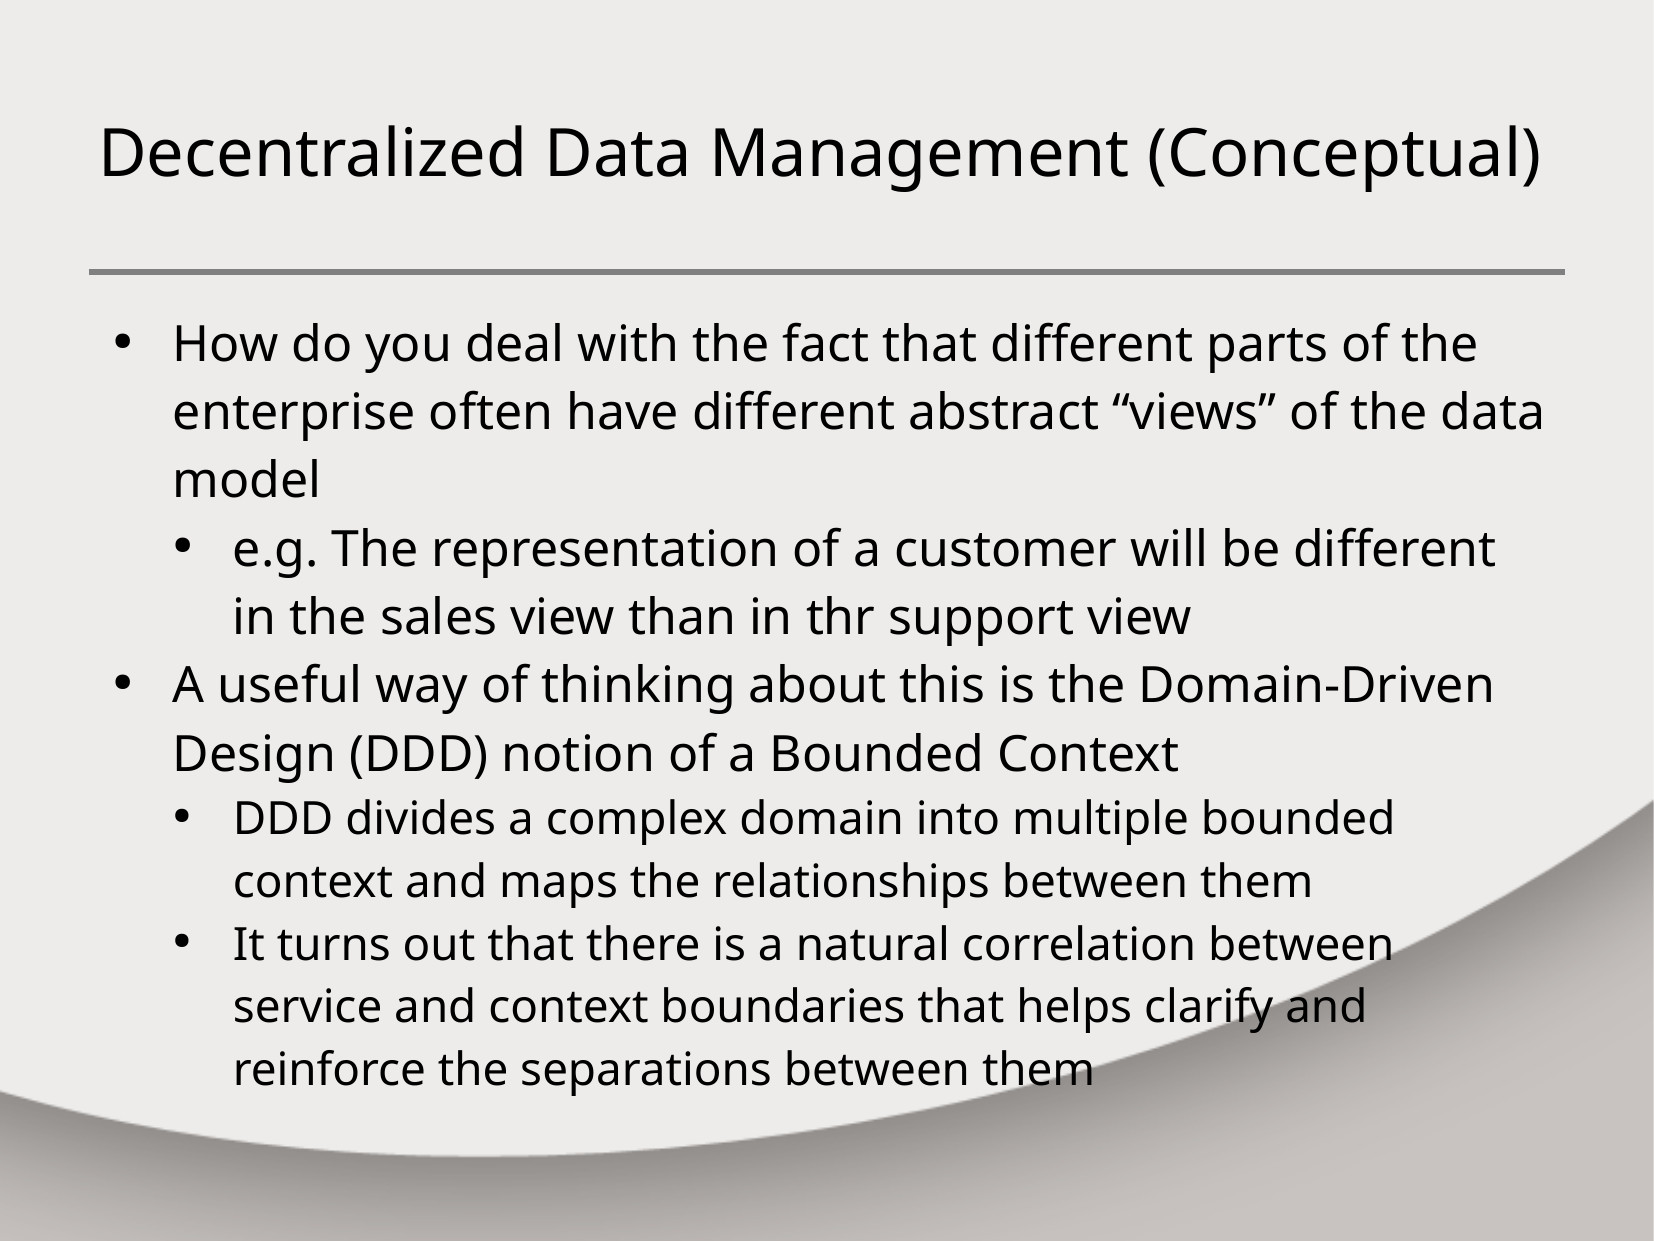

# Decentralized Data Management (Conceptual)
How do you deal with the fact that different parts of the enterprise often have different abstract “views” of the data model
e.g. The representation of a customer will be different in the sales view than in thr support view
A useful way of thinking about this is the Domain-Driven Design (DDD) notion of a Bounded Context
DDD divides a complex domain into multiple bounded context and maps the relationships between them
It turns out that there is a natural correlation between service and context boundaries that helps clarify and reinforce the separations between them